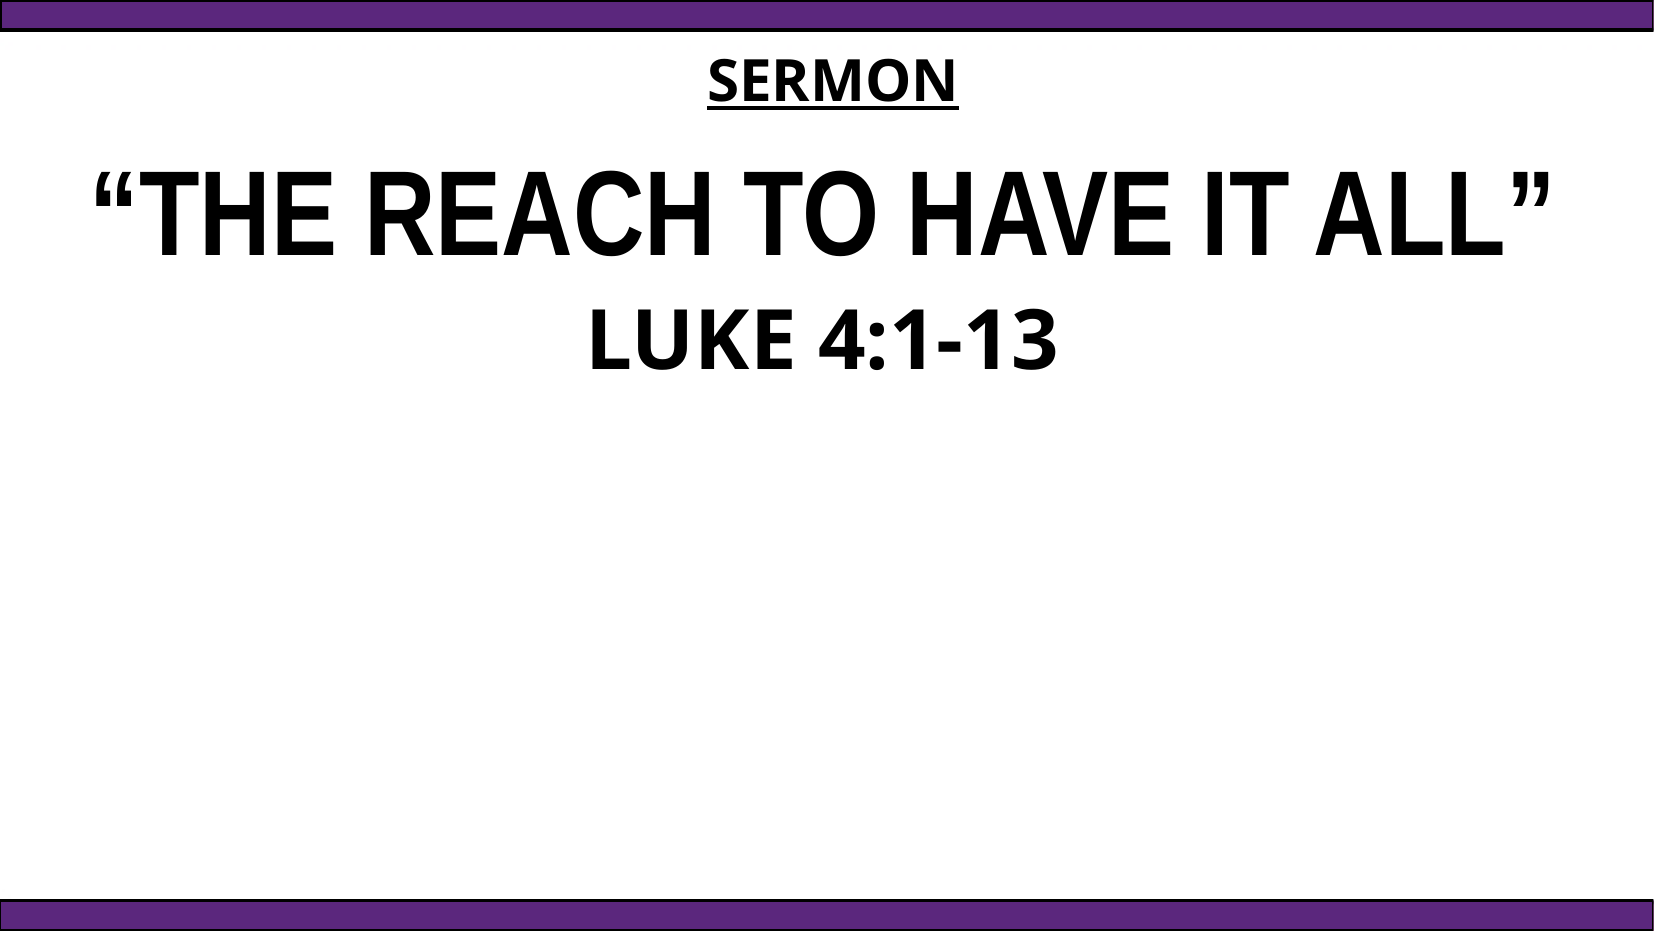

SERMON
“THE REACH TO HAVE IT ALL”
 LUKE 4:1-13